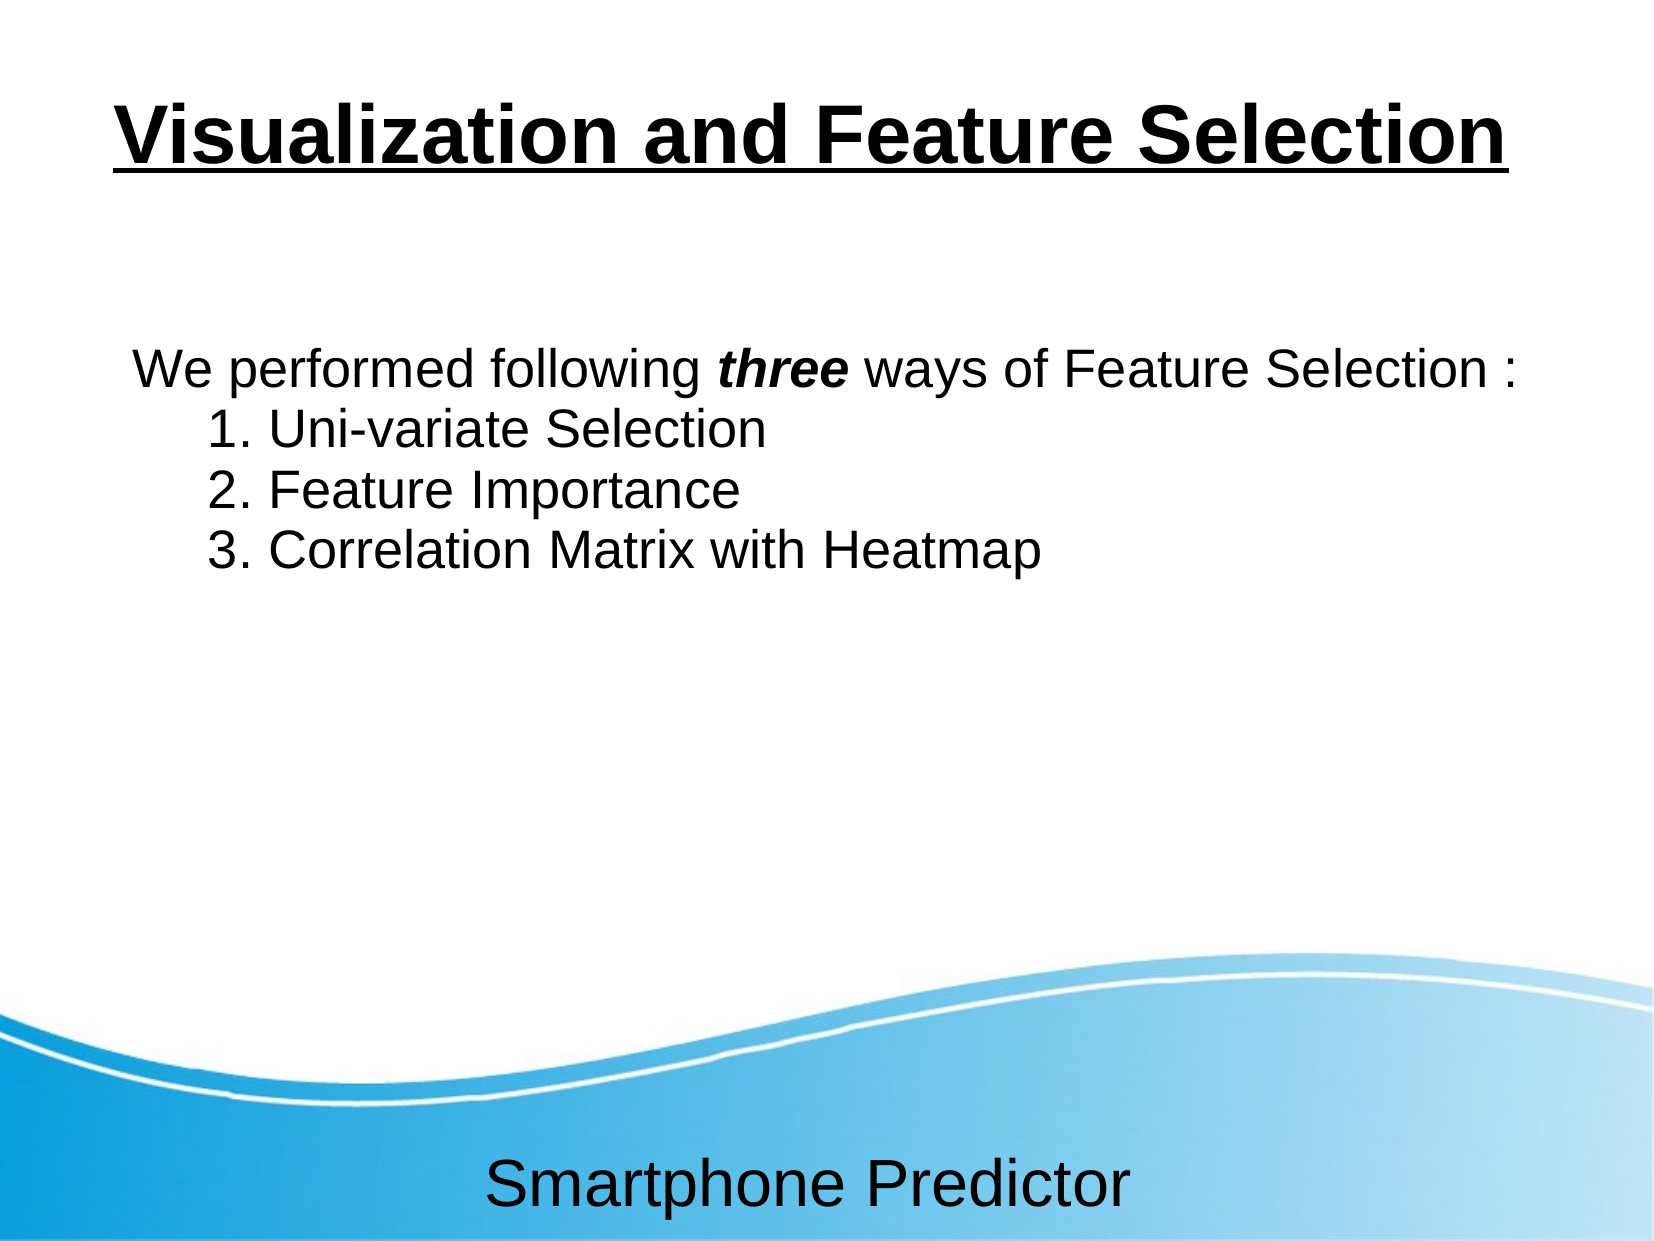

Visualization and Feature Selection
We performed following three ways of Feature Selection :
1. Uni-variate Selection
2. Feature Importance
3. Correlation Matrix with Heatmap
# Smartphone Predictor